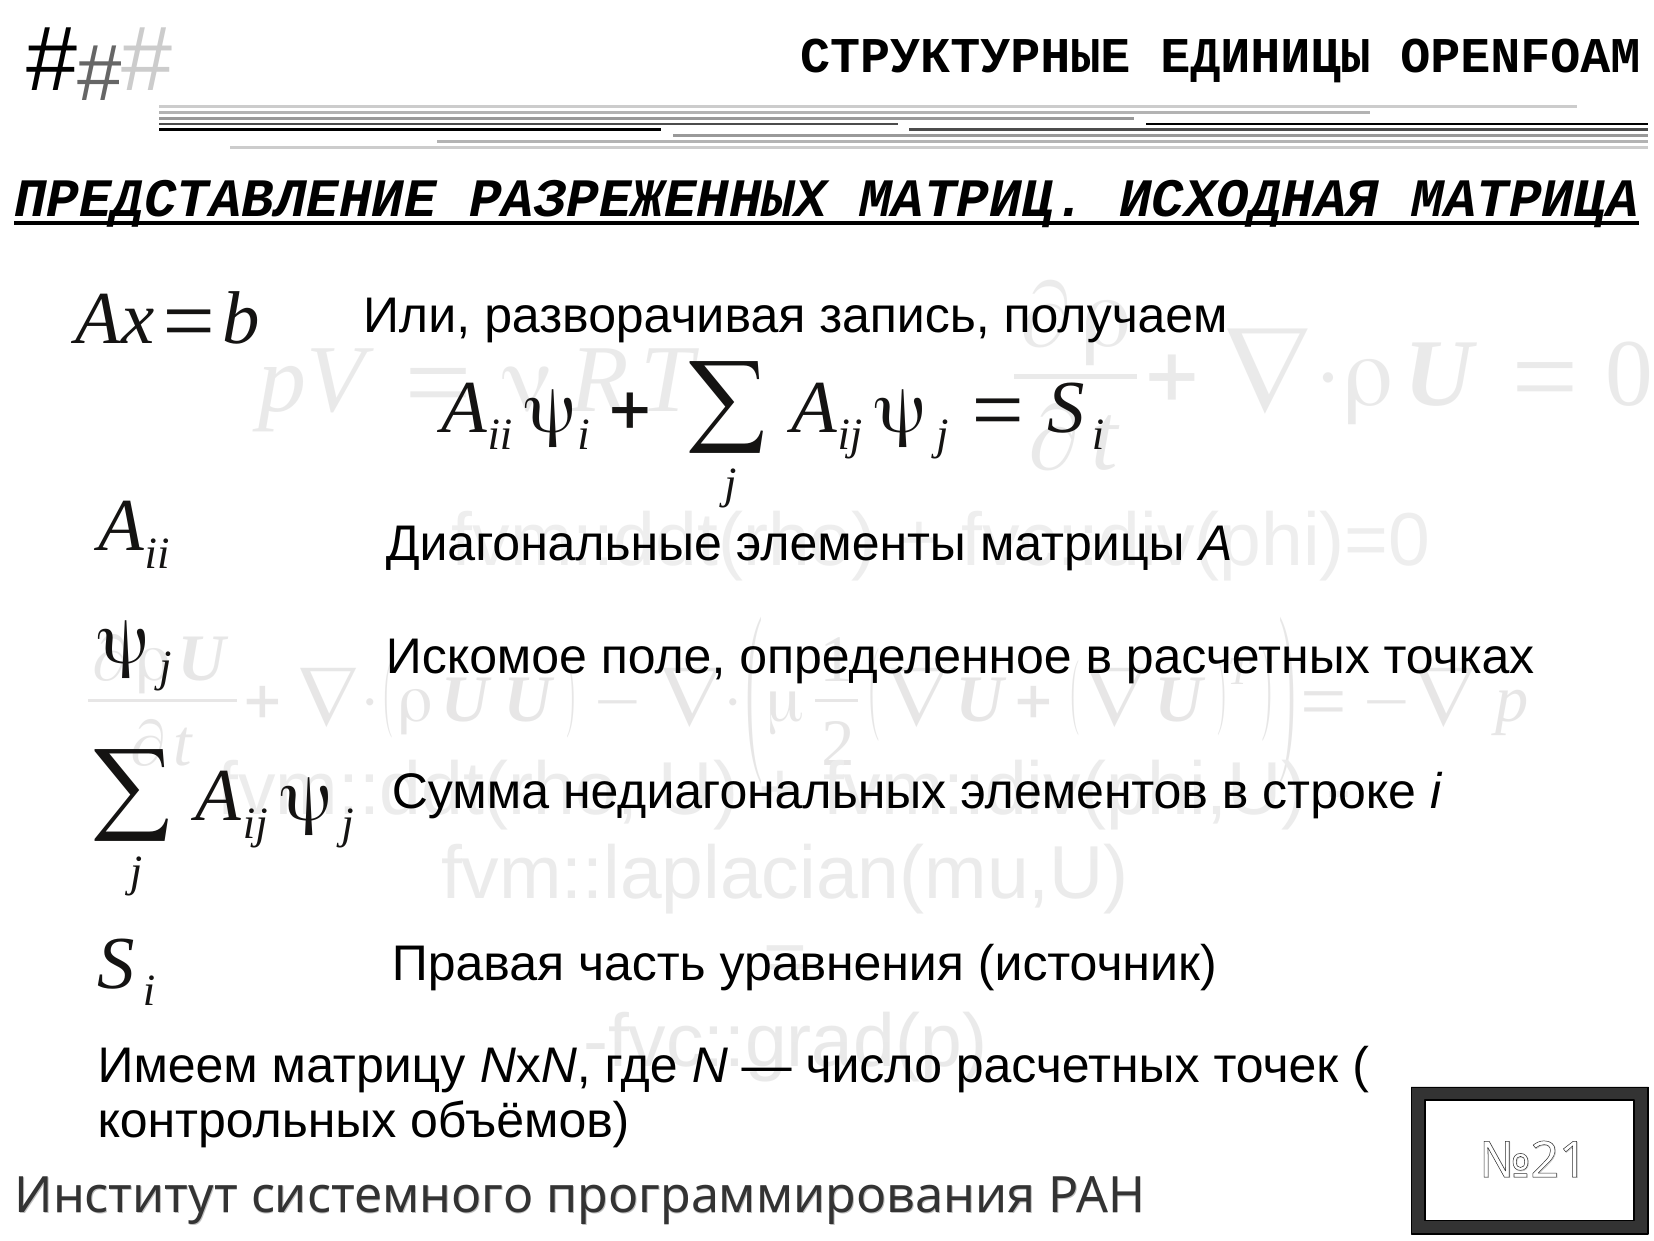

# ПРЕДСТАВЛЕНИЕ РАЗРЕЖЕННЫХ МАТРИЦ. ИСХОДНАЯ МАТРИЦА
Или, разворачивая запись, получаем
Диагональные элементы матрицы A
Искомое поле, определенное в расчетных точках
Сумма недиагональных элементов в строке i
Правая часть уравнения (источник)
Имеем матрицу NxN, где N — число расчетных точек (
контрольных объёмов)